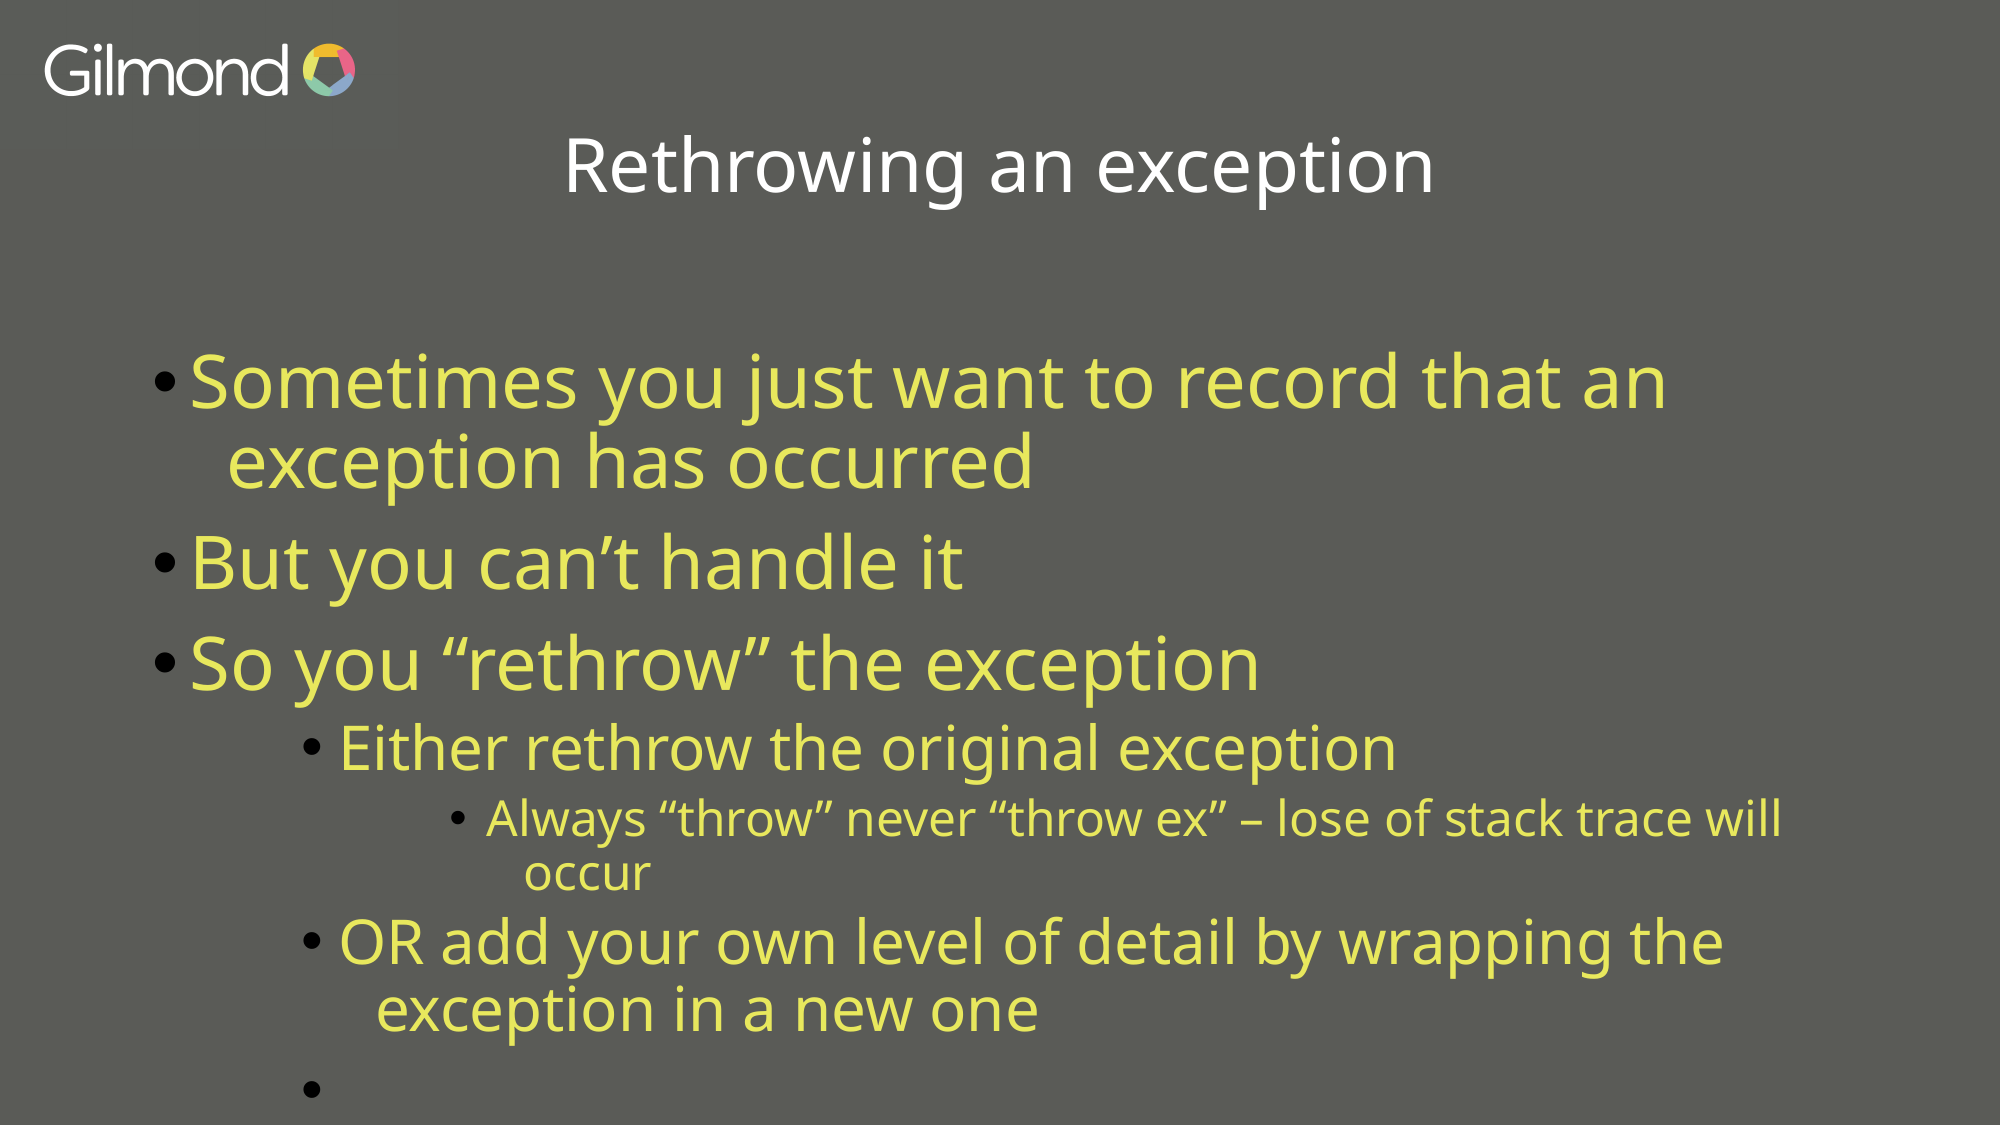

# Rethrowing an exception
Sometimes you just want to record that an exception has occurred
But you can’t handle it
So you “rethrow” the exception
Either rethrow the original exception
Always “throw” never “throw ex” – lose of stack trace will occur
OR add your own level of detail by wrapping the exception in a new one